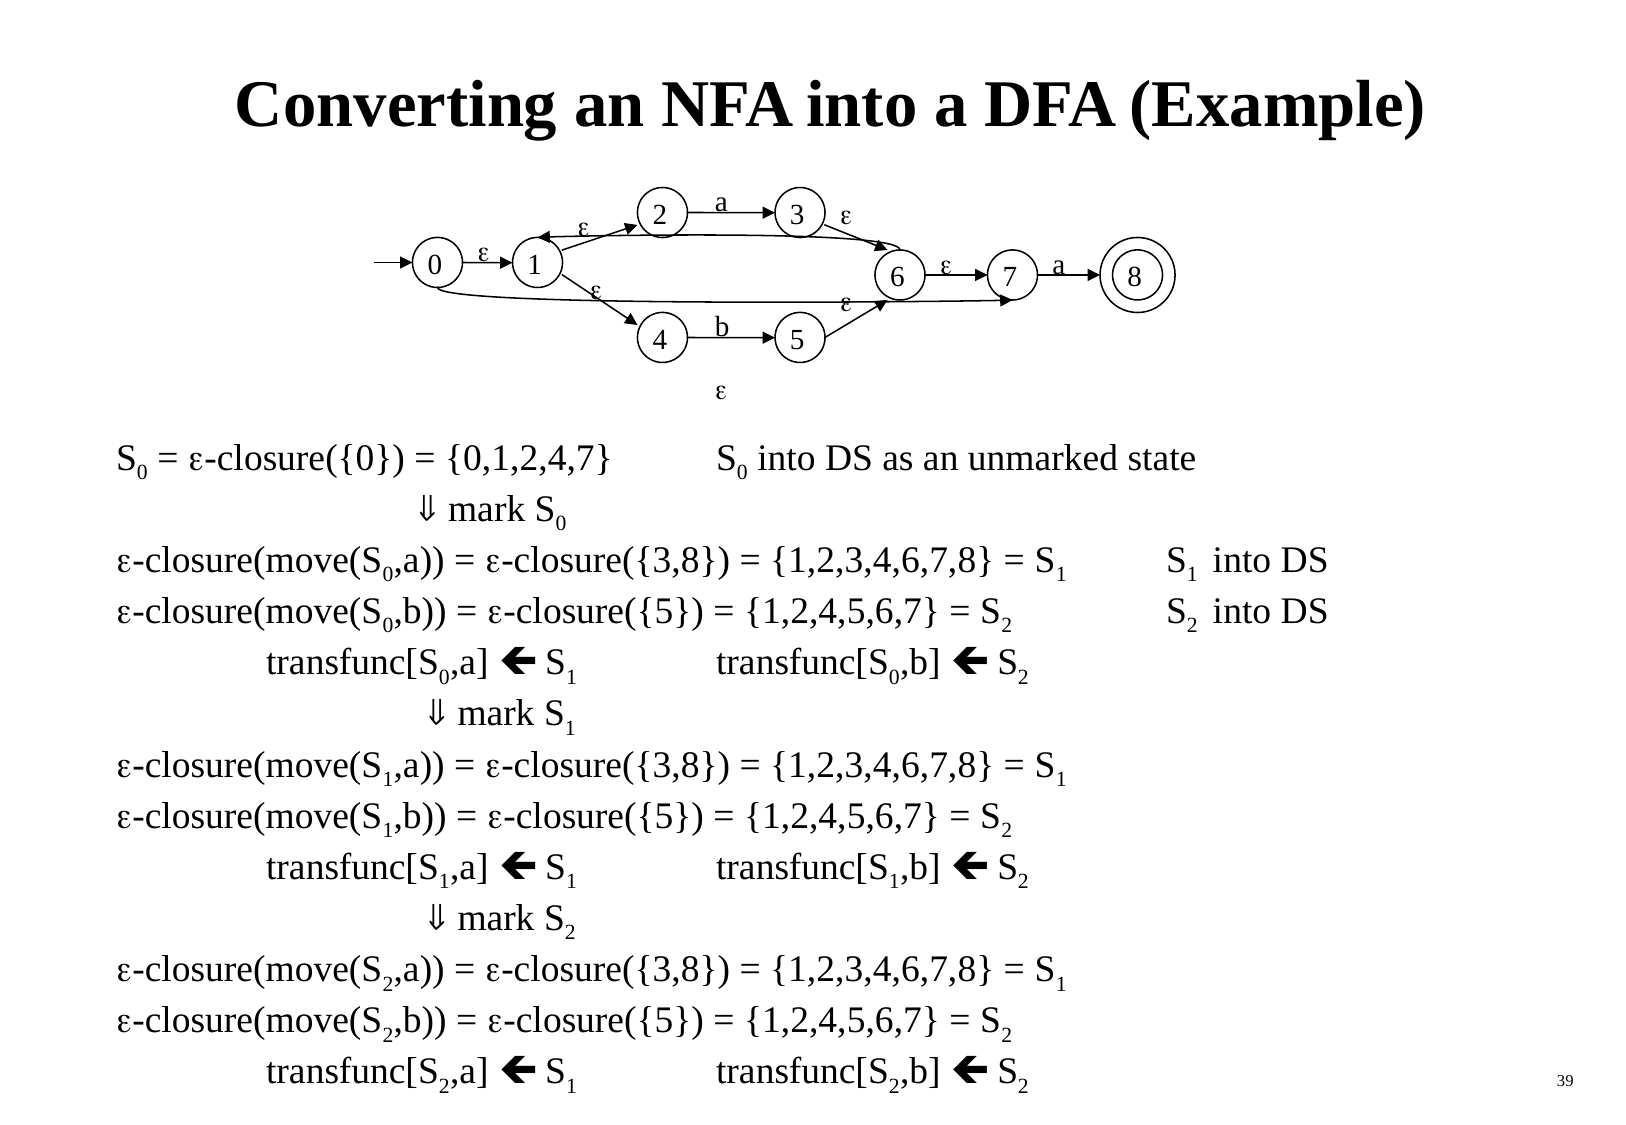

# Converting an NFA into a DFA (Example)
a




a


b

2
3
0
1
6
7
8
4
5
S0 = -closure({0}) = {0,1,2,4,7} 	S0 into DS as an unmarked state
		 mark S0
-closure(move(S0,a)) = -closure({3,8}) = {1,2,3,4,6,7,8} = S1 	S1 into DS
-closure(move(S0,b)) = -closure({5}) = {1,2,4,5,6,7} = S2 	S2 into DS
	transfunc[S0,a]  S1 	transfunc[S0,b]  S2
		  mark S1
-closure(move(S1,a)) = -closure({3,8}) = {1,2,3,4,6,7,8} = S1
-closure(move(S1,b)) = -closure({5}) = {1,2,4,5,6,7} = S2
	transfunc[S1,a]  S1 	transfunc[S1,b]  S2
		  mark S2
-closure(move(S2,a)) = -closure({3,8}) = {1,2,3,4,6,7,8} = S1
-closure(move(S2,b)) = -closure({5}) = {1,2,4,5,6,7} = S2
	transfunc[S2,a]  S1 	transfunc[S2,b]  S2